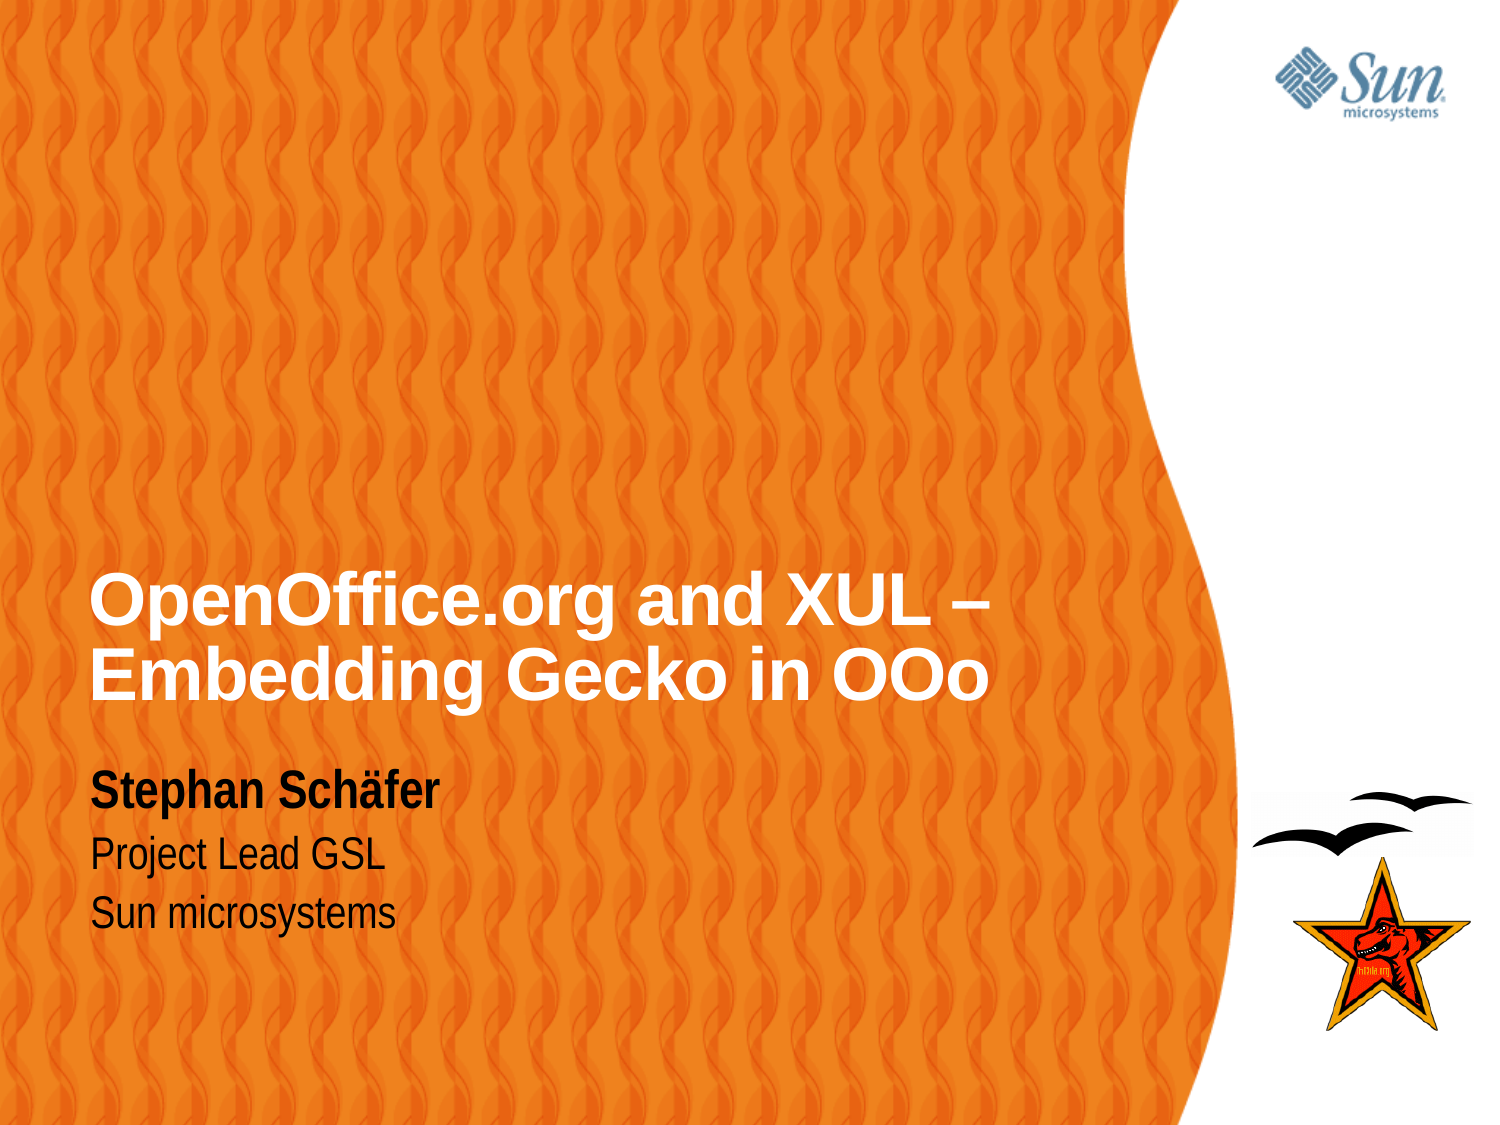

# OpenOffice.org and XUL – Embedding Gecko in OOo
Stephan Schäfer
Project Lead GSL
Sun microsystems